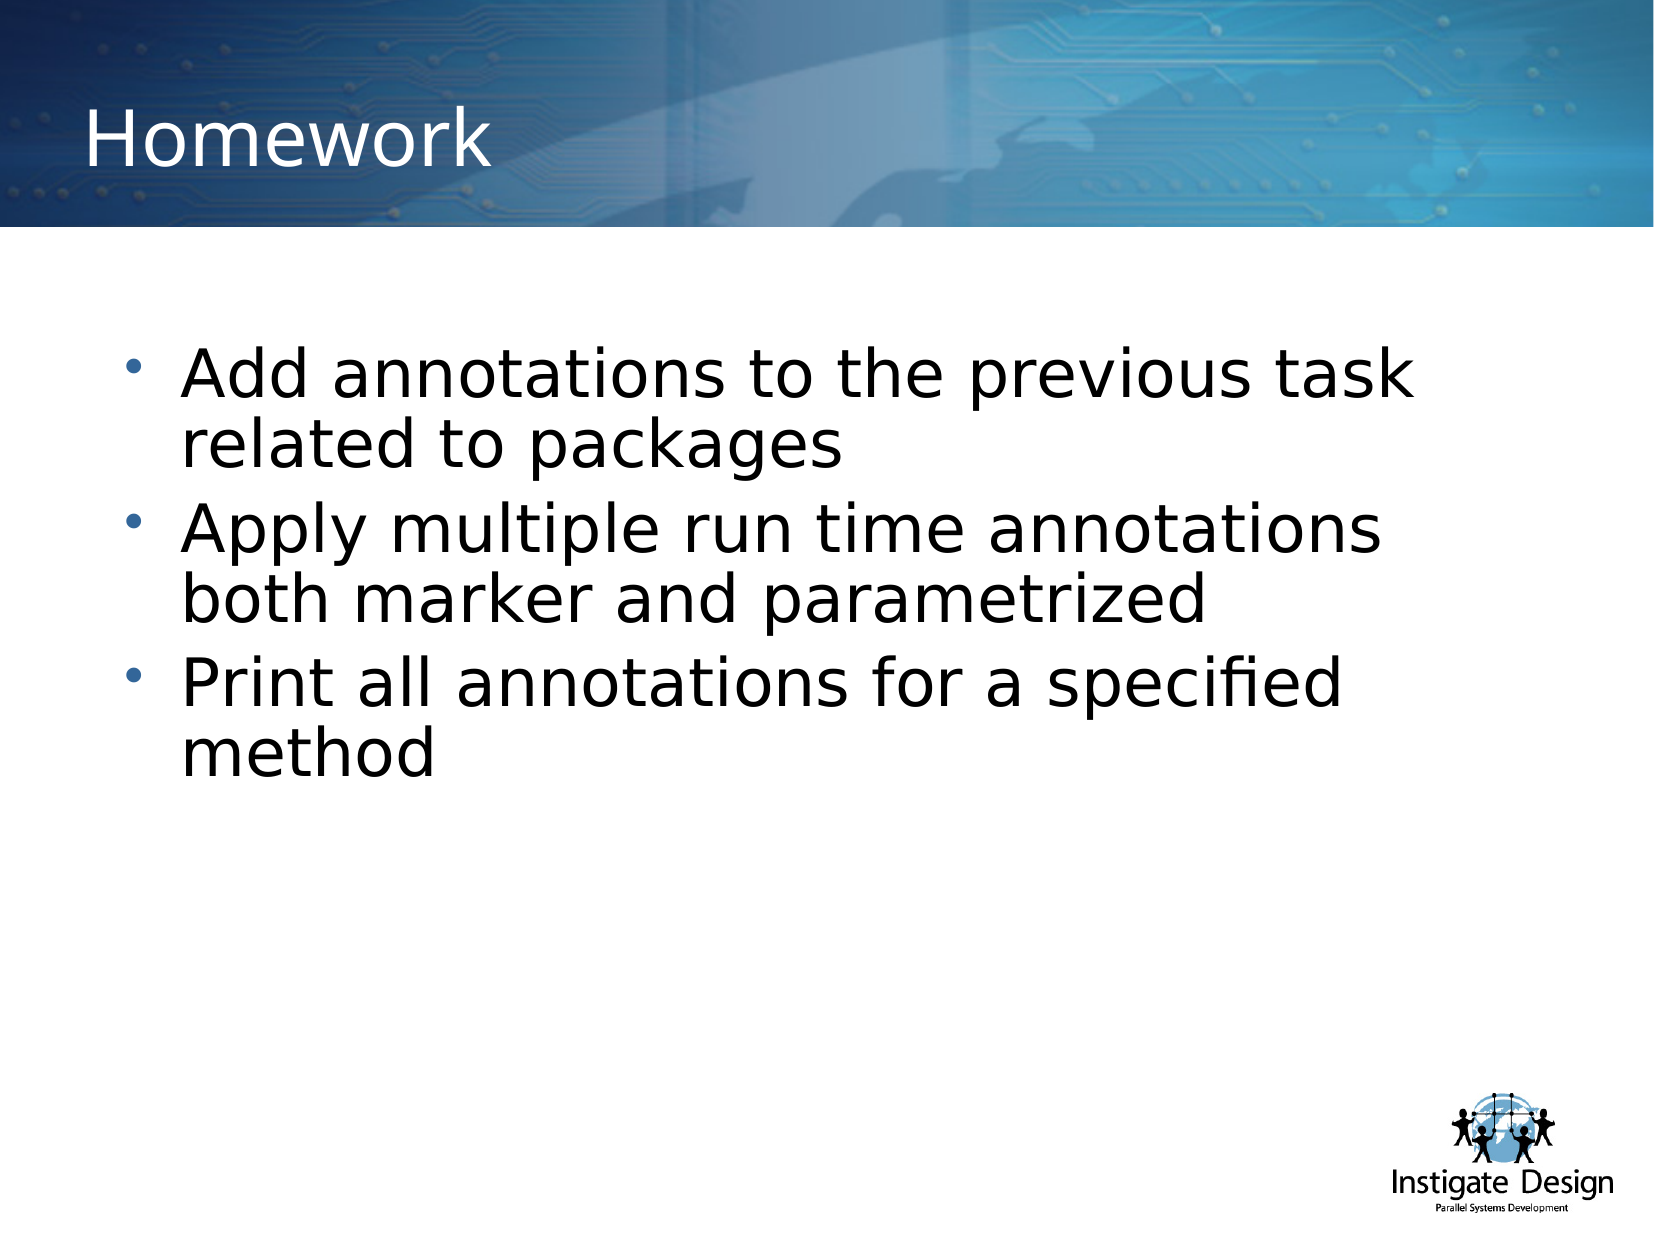

# Homework
Add annotations to the previous task related to packages
Apply multiple run time annotations both marker and parametrized
Print all annotations for a specified method